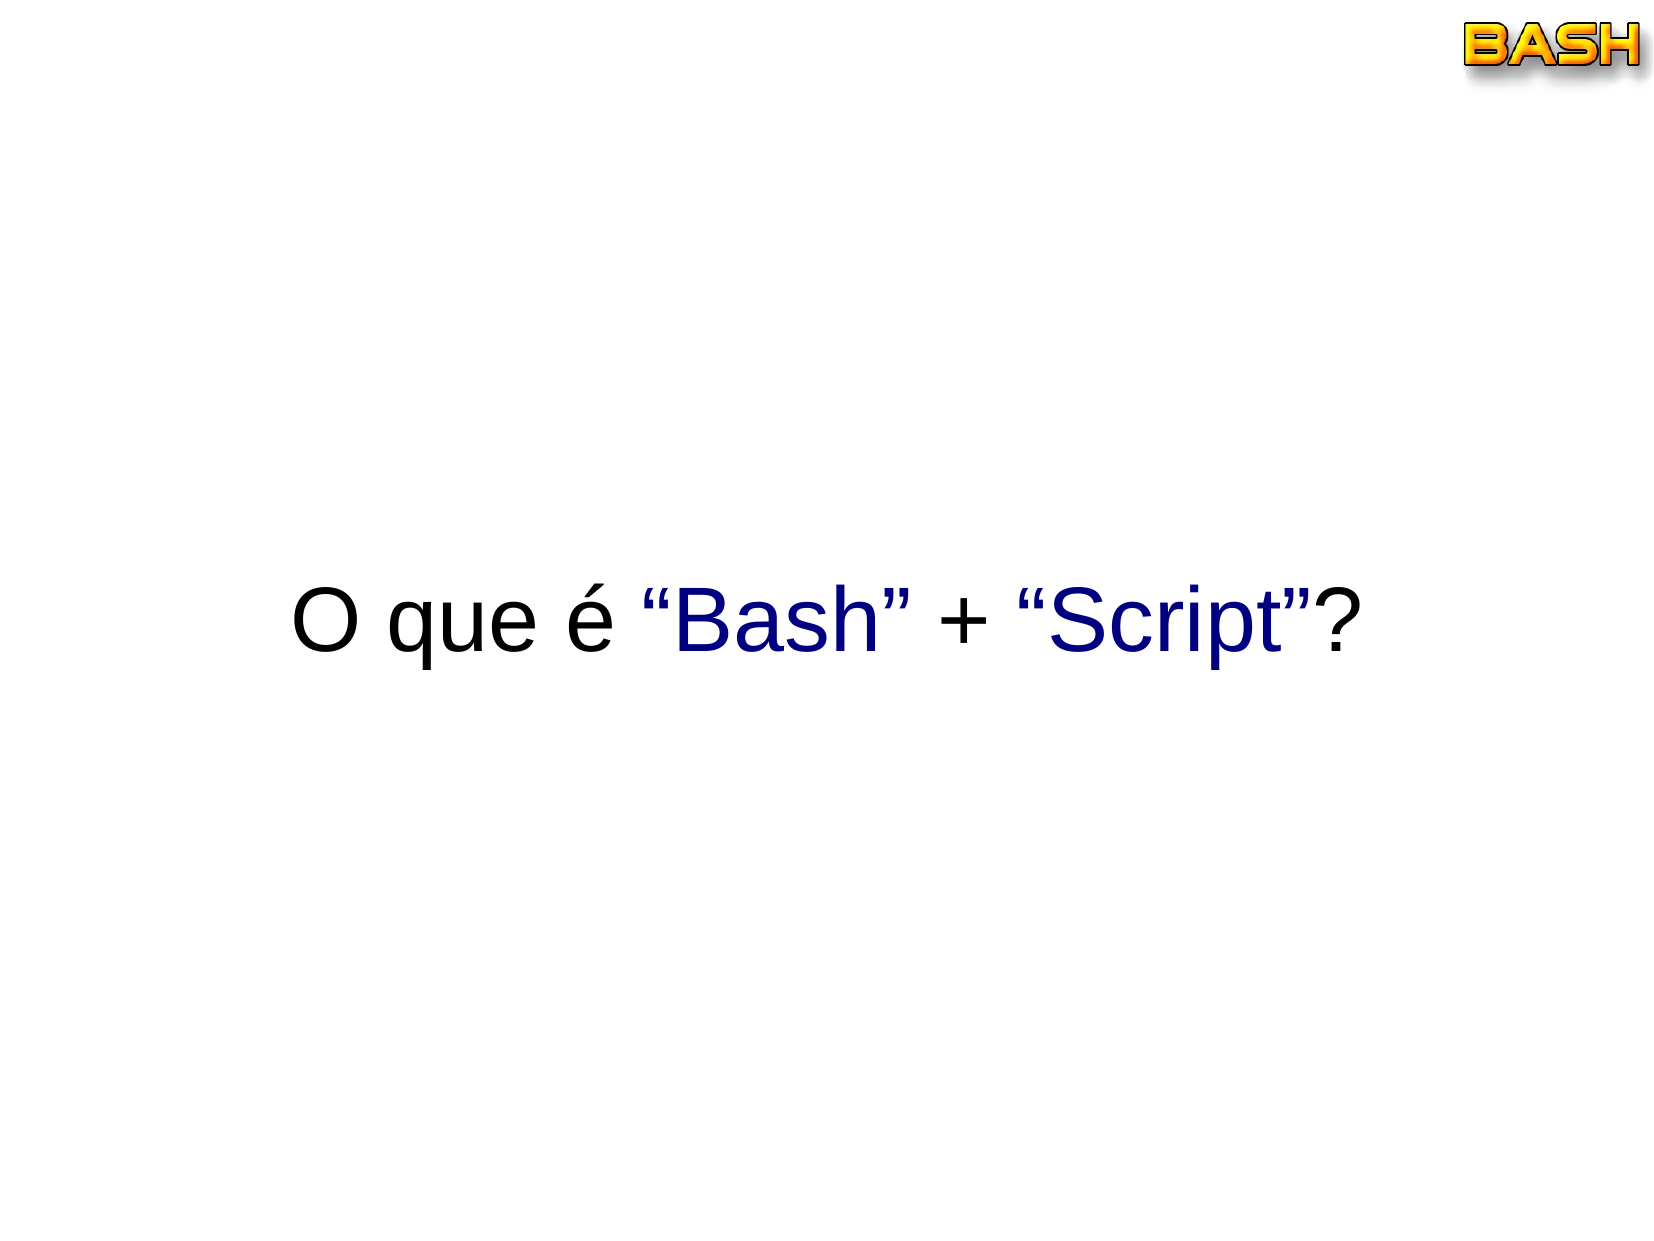

# O que é “Bash” + “Script”?